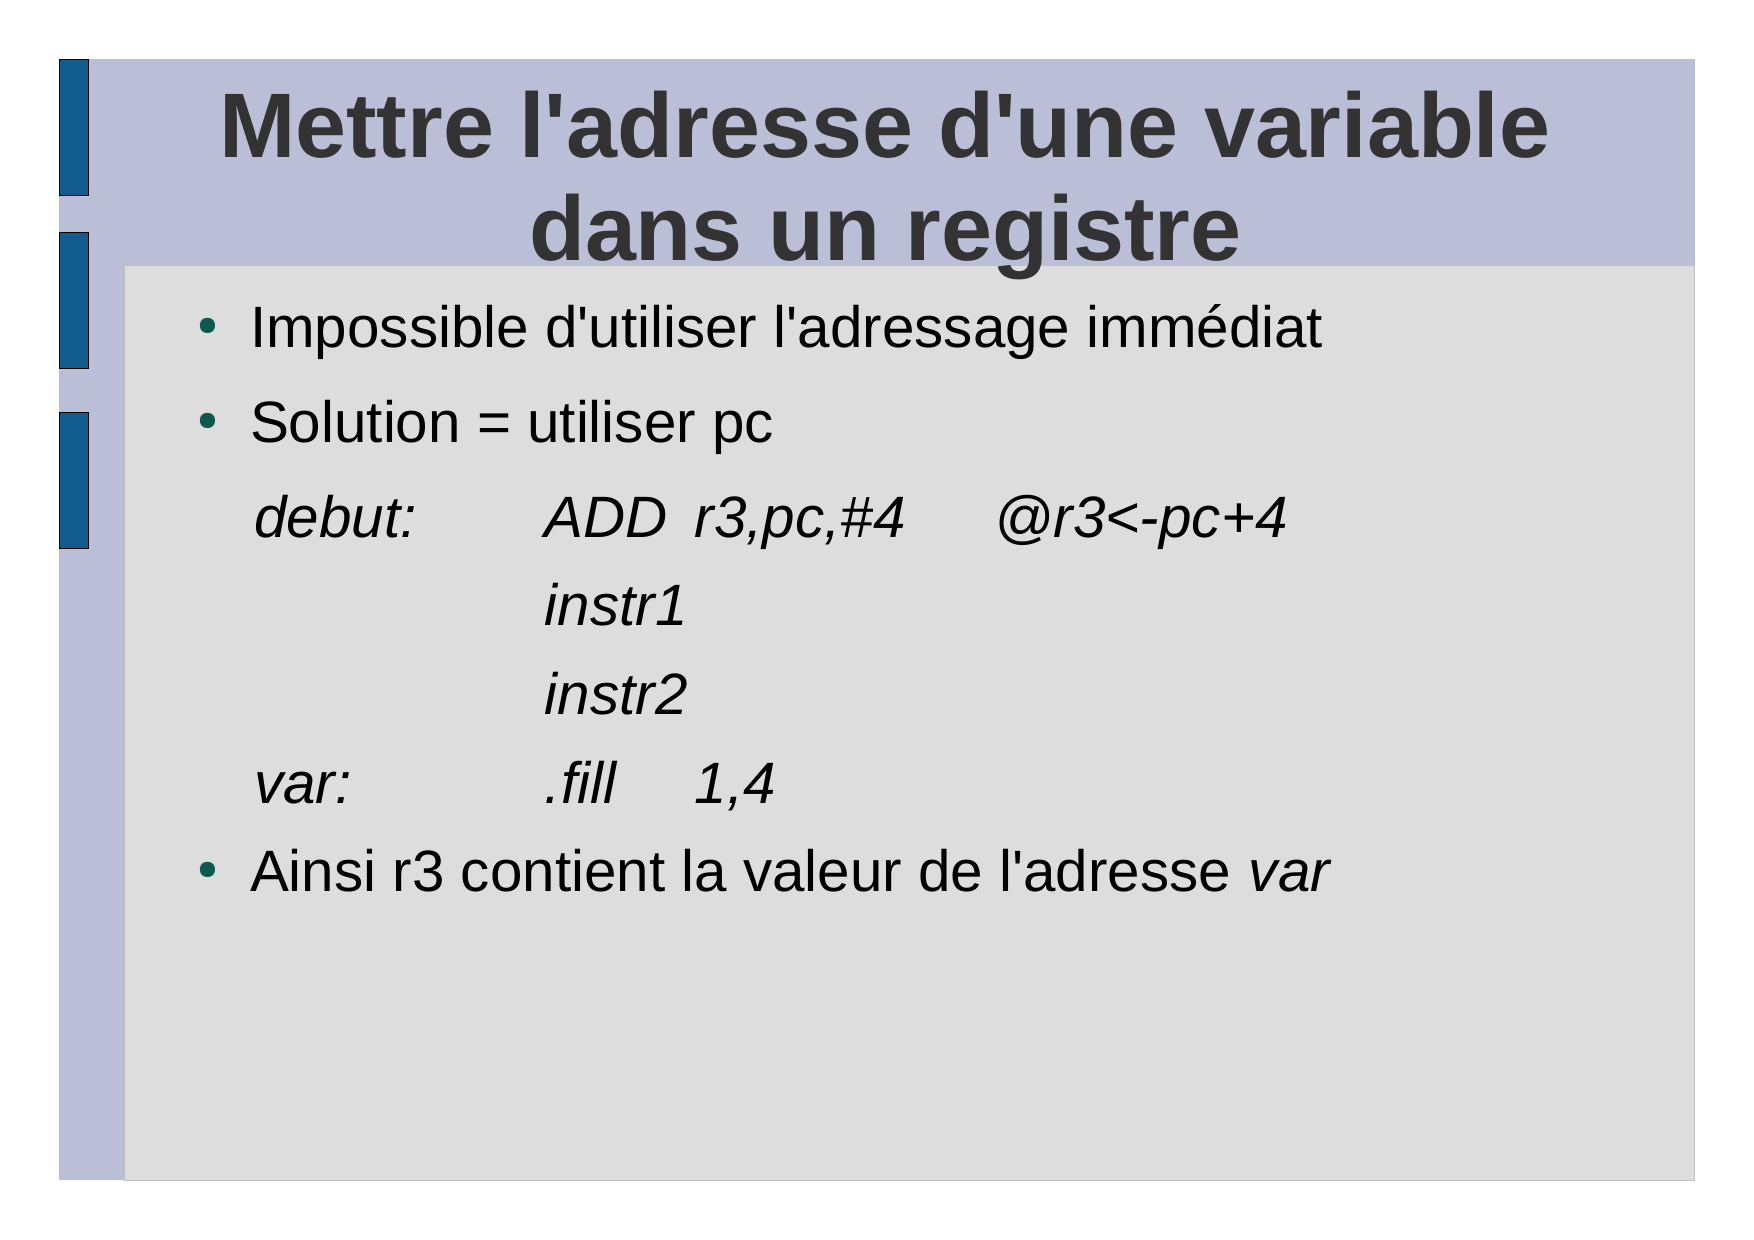

# Mettre l'adresse d'une variable dans un registre
Impossible d'utiliser l'adressage immédiat
Solution = utiliser pc
debut:	ADD	r3,pc,#4	@r3<-pc+4
 			instr1
 			instr2
var:		.fill	1,4
Ainsi r3 contient la valeur de l'adresse var